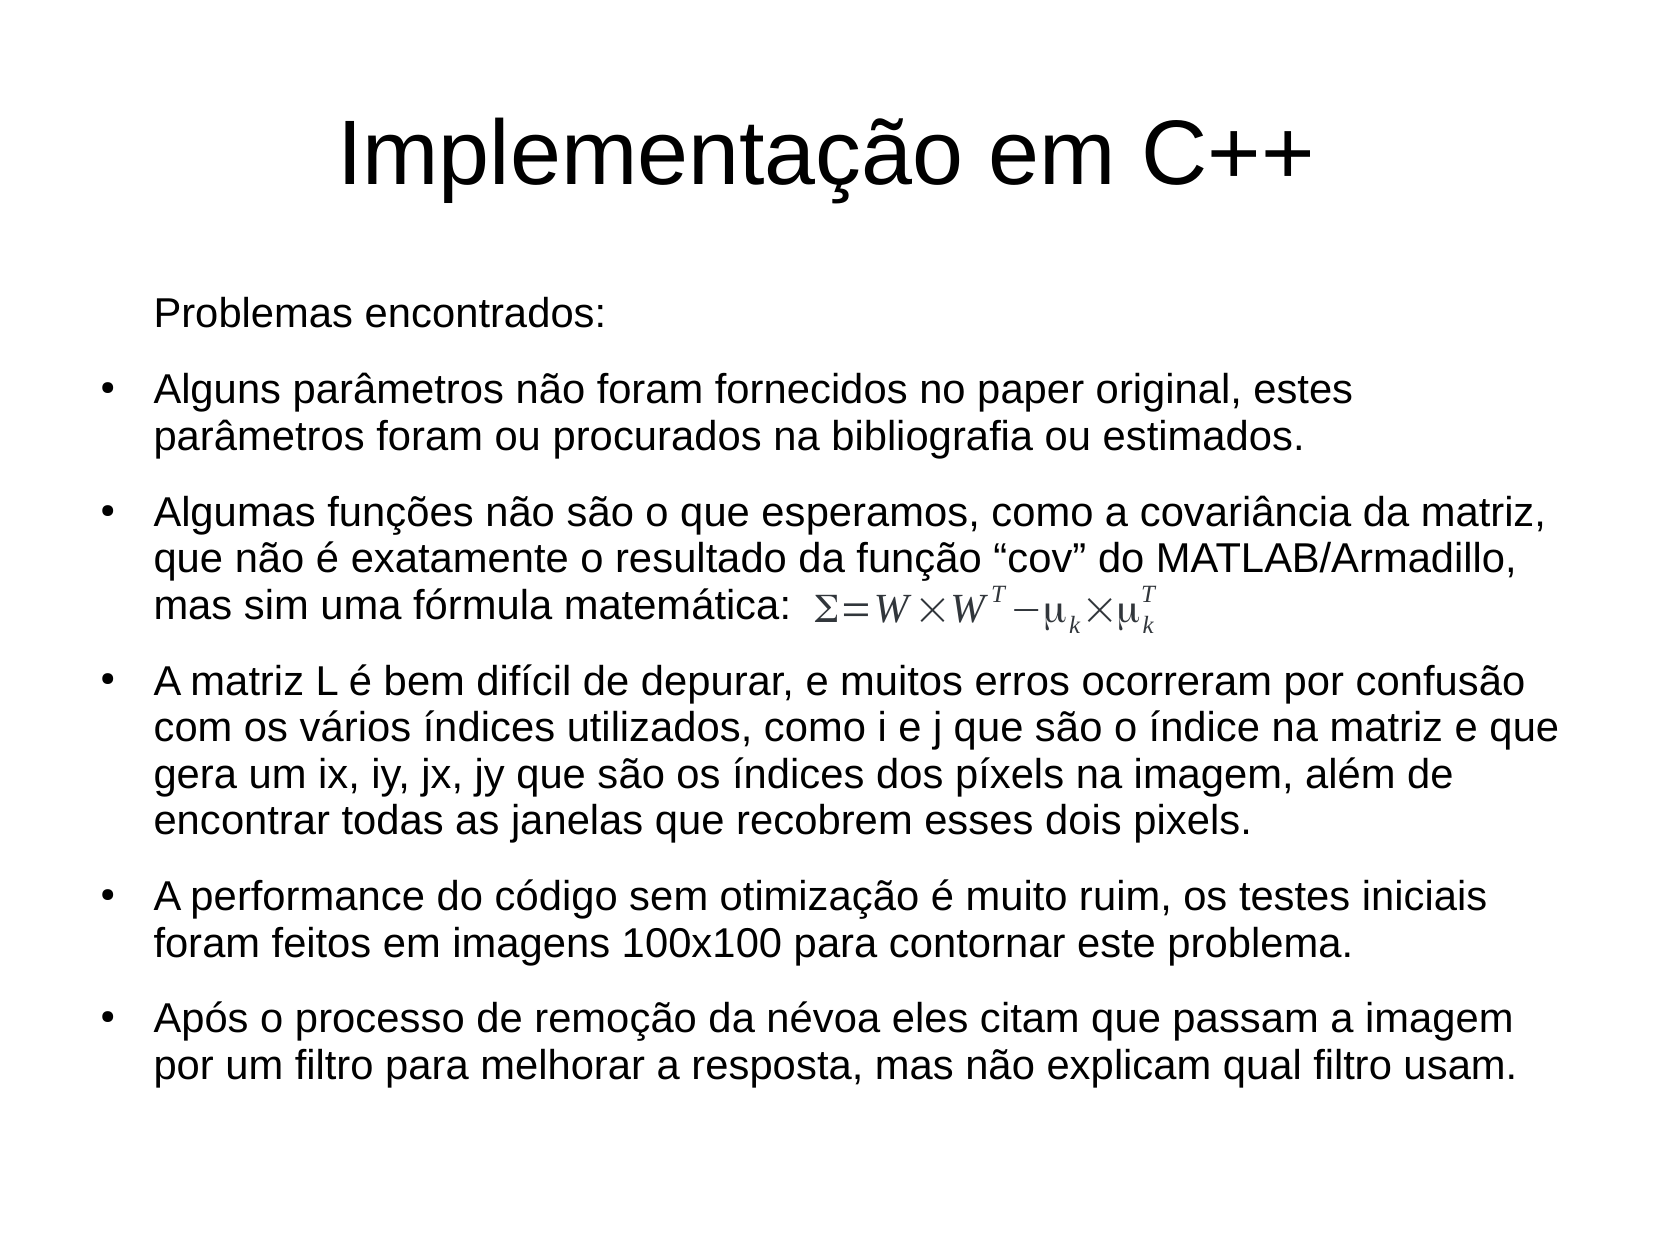

# Implementação em C++
Problemas encontrados:
Alguns parâmetros não foram fornecidos no paper original, estes parâmetros foram ou procurados na bibliografia ou estimados.
Algumas funções não são o que esperamos, como a covariância da matriz, que não é exatamente o resultado da função “cov” do MATLAB/Armadillo, mas sim uma fórmula matemática:
A matriz L é bem difícil de depurar, e muitos erros ocorreram por confusão com os vários índices utilizados, como i e j que são o índice na matriz e que gera um ix, iy, jx, jy que são os índices dos píxels na imagem, além de encontrar todas as janelas que recobrem esses dois pixels.
A performance do código sem otimização é muito ruim, os testes iniciais foram feitos em imagens 100x100 para contornar este problema.
Após o processo de remoção da névoa eles citam que passam a imagem por um filtro para melhorar a resposta, mas não explicam qual filtro usam.